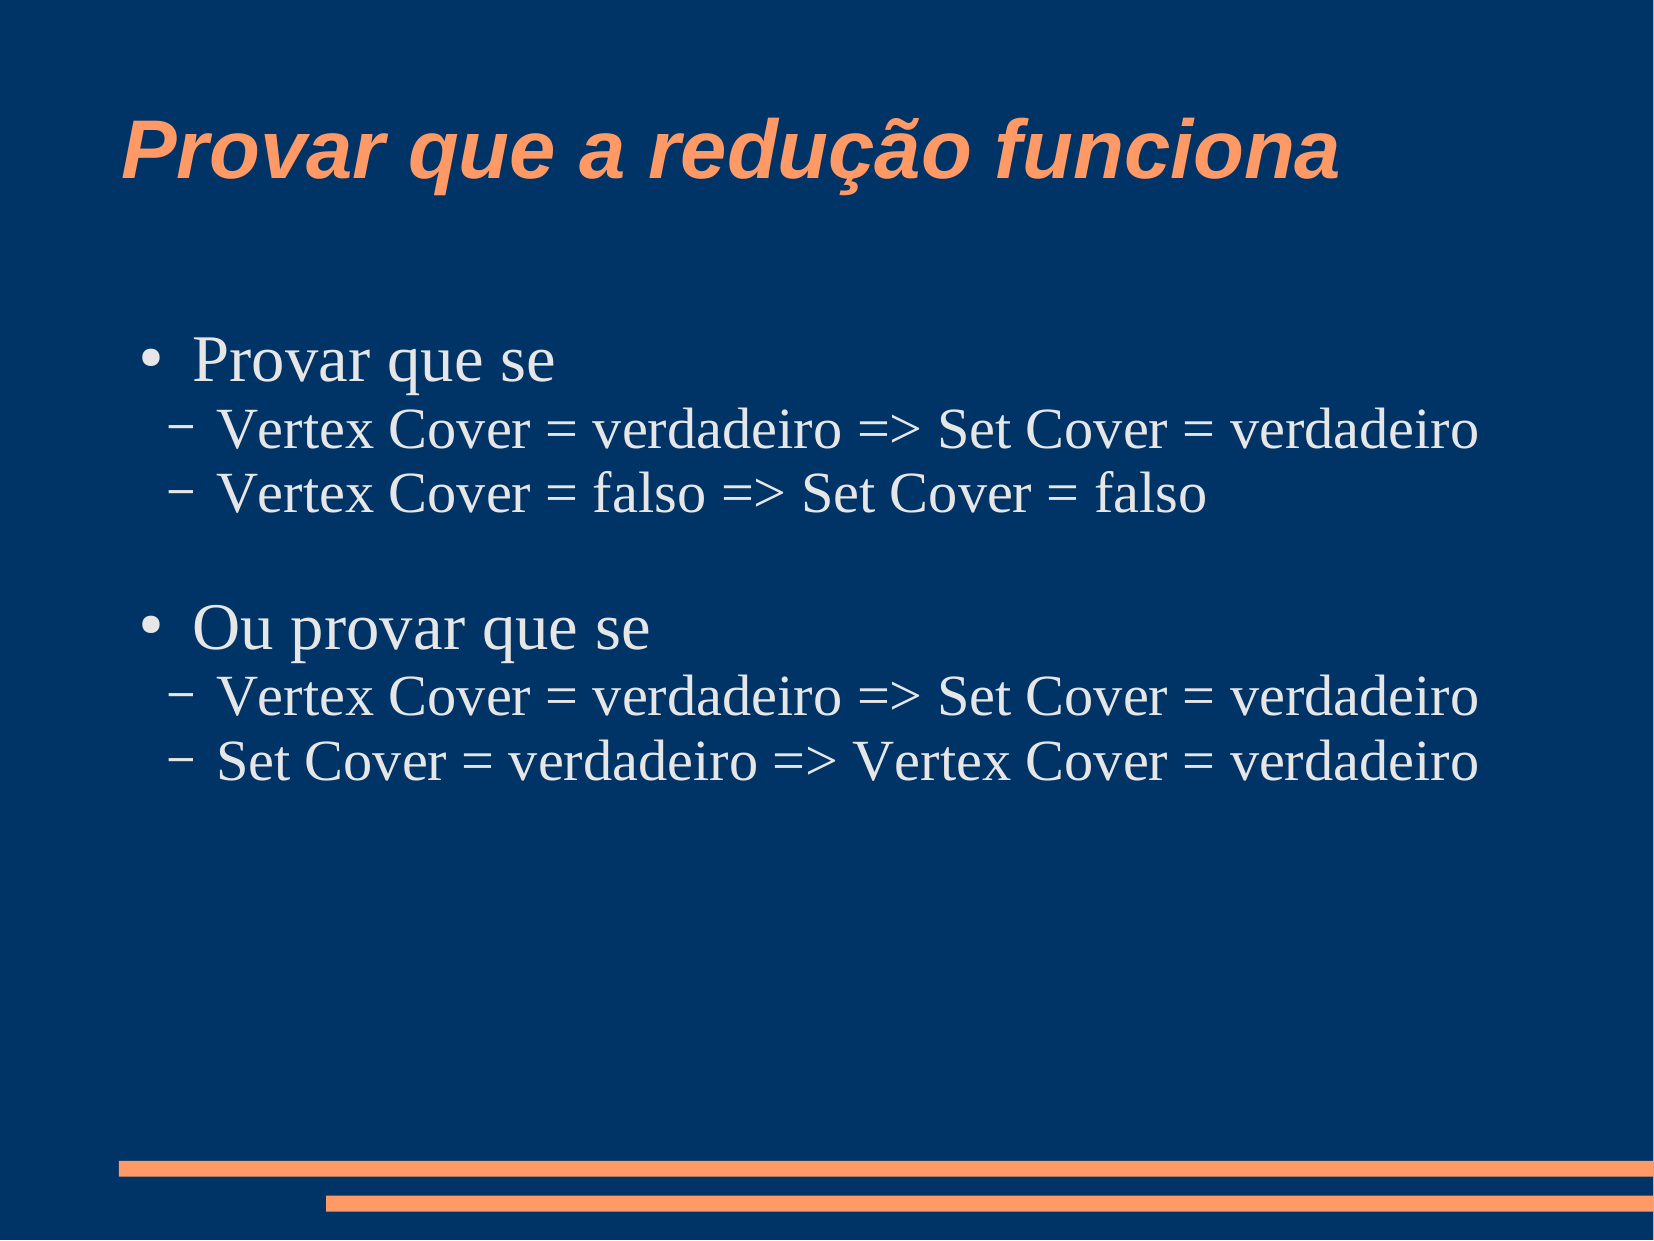

# Provar que a redução funciona
Provar que se
Vertex Cover = verdadeiro => Set Cover = verdadeiro
Vertex Cover = falso => Set Cover = falso
Ou provar que se
Vertex Cover = verdadeiro => Set Cover = verdadeiro
Set Cover = verdadeiro => Vertex Cover = verdadeiro